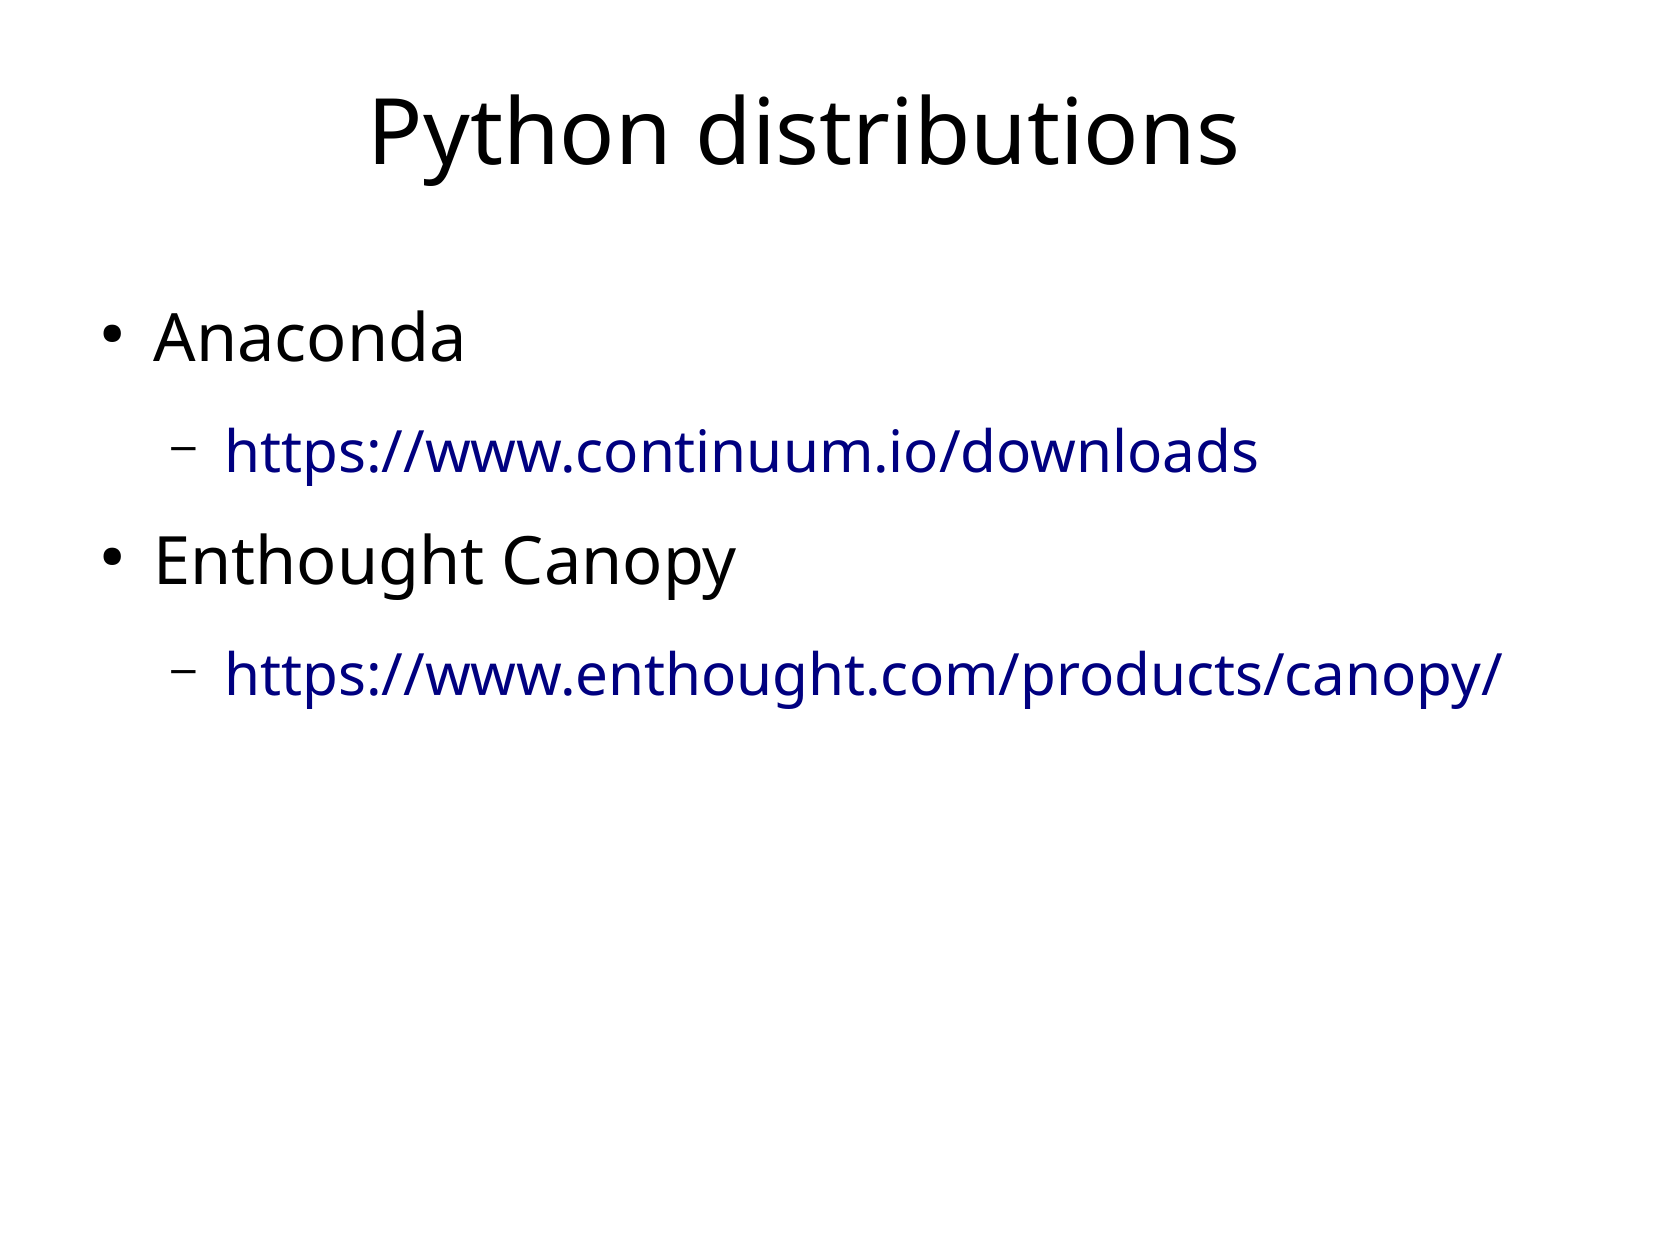

# Python distributions
Anaconda
https://www.continuum.io/downloads
Enthought Canopy
https://www.enthought.com/products/canopy/